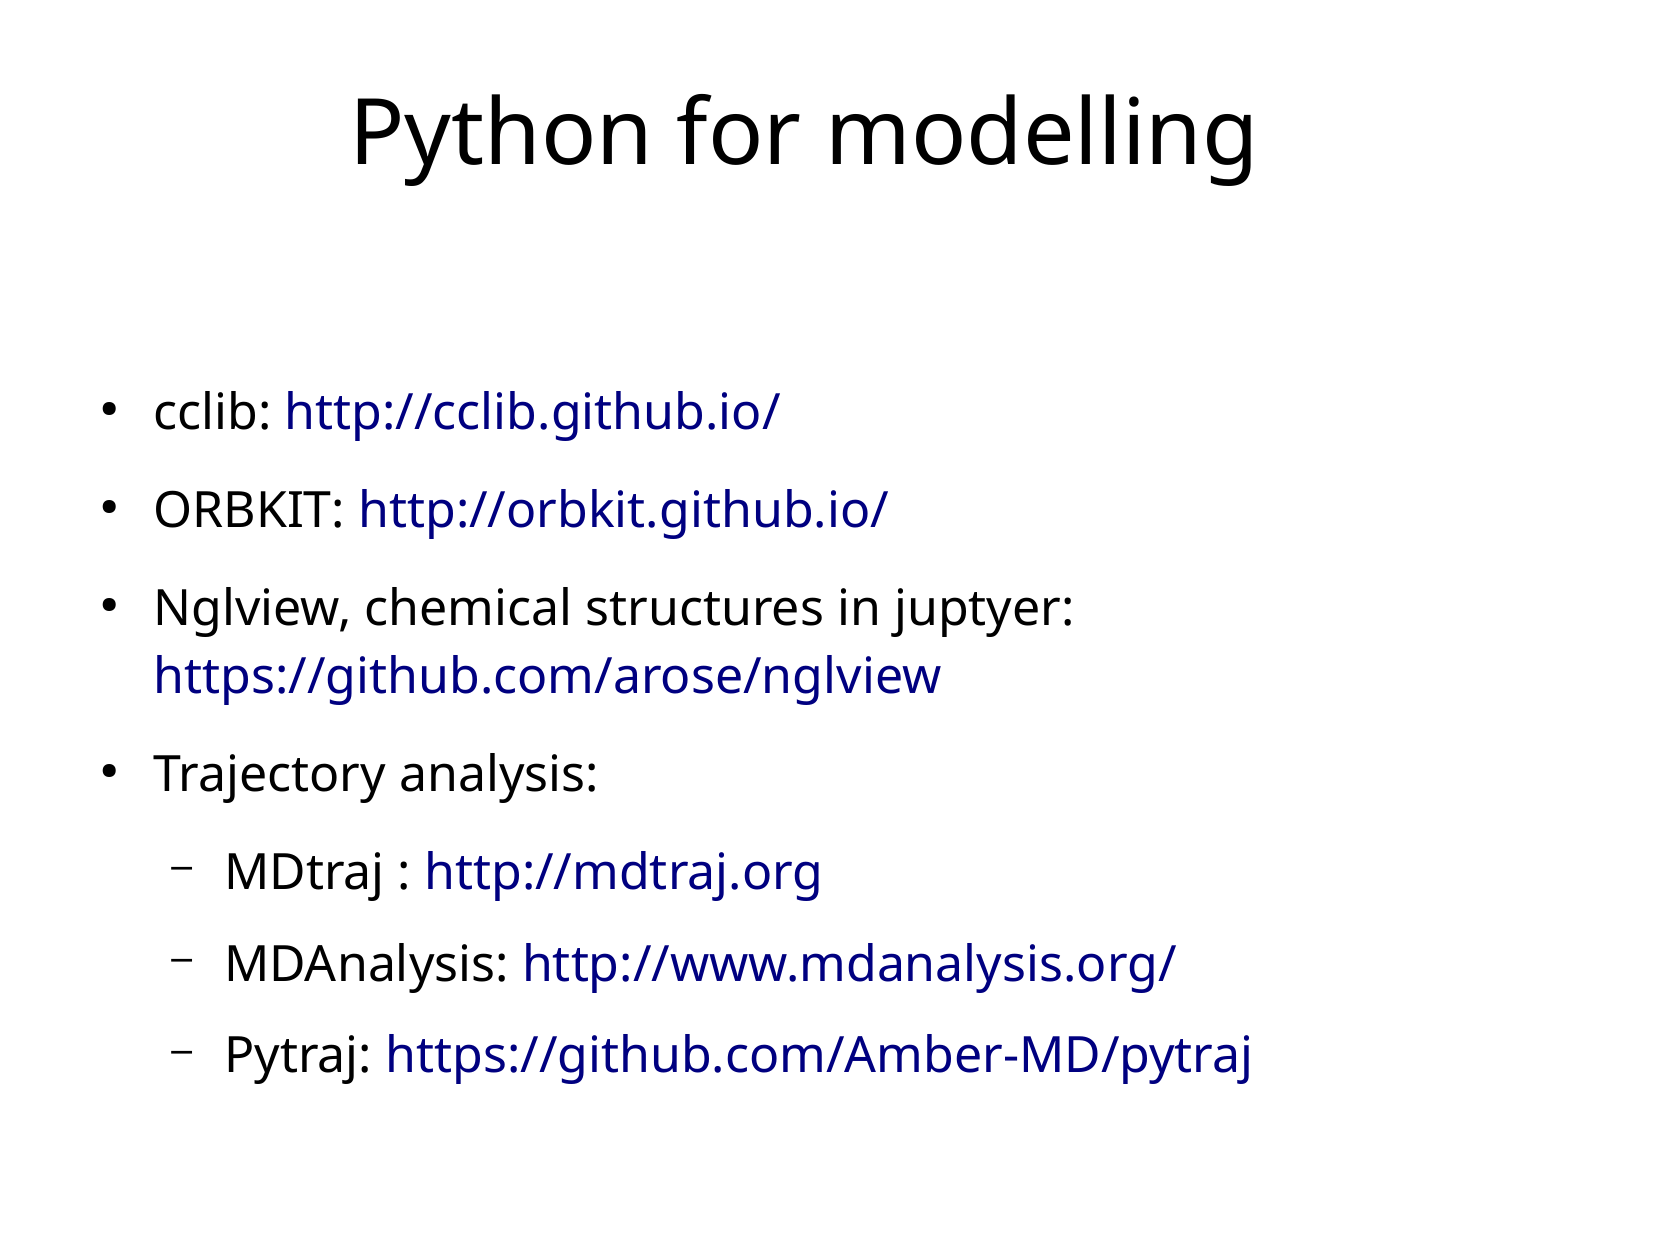

# Python for modelling
cclib: http://cclib.github.io/
ORBKIT: http://orbkit.github.io/
Nglview, chemical structures in juptyer: https://github.com/arose/nglview
Trajectory analysis:
MDtraj : http://mdtraj.org
MDAnalysis: http://www.mdanalysis.org/
Pytraj: https://github.com/Amber-MD/pytraj